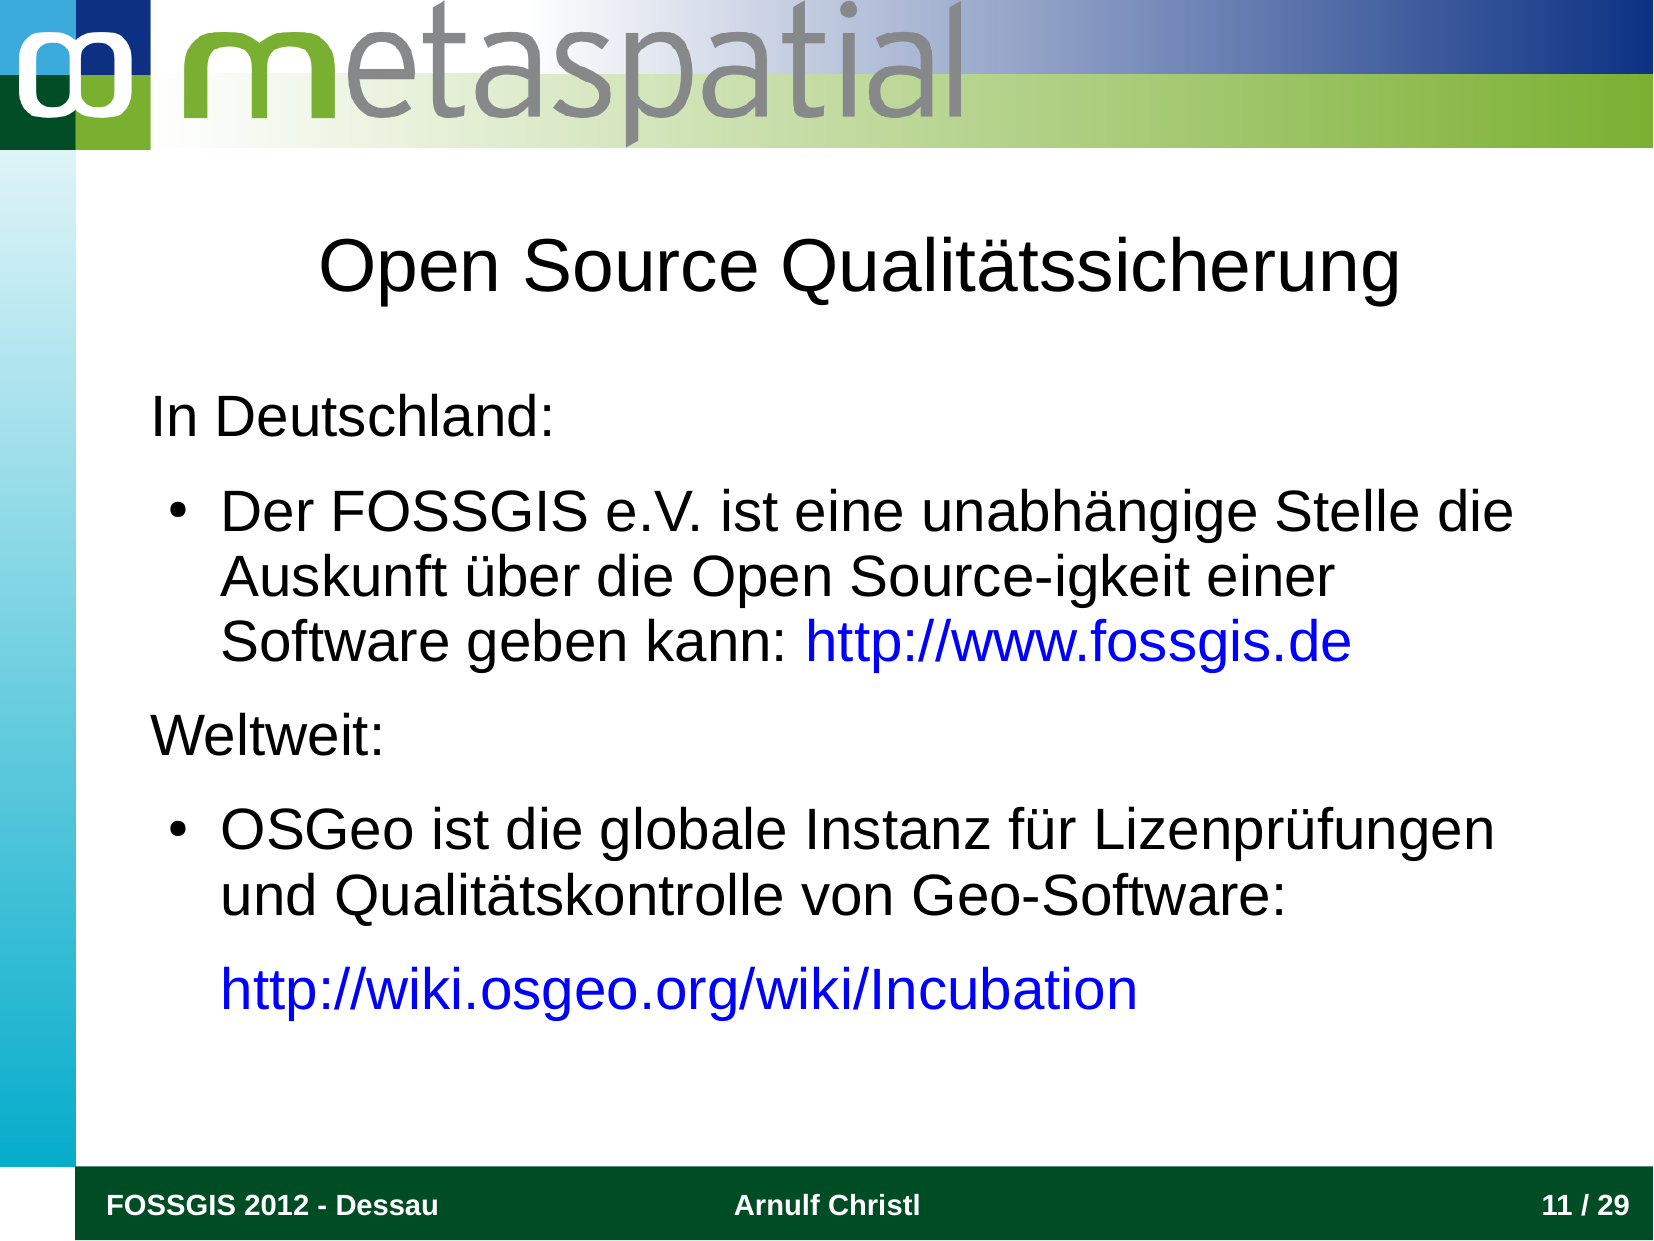

# Open Source Qualitätssicherung
In Deutschland:
Der FOSSGIS e.V. ist eine unabhängige Stelle die Auskunft über die Open Source-igkeit einer Software geben kann: http://www.fossgis.de
Weltweit:
OSGeo ist die globale Instanz für Lizenprüfungen und Qualitätskontrolle von Geo-Software:
http://wiki.osgeo.org/wiki/Incubation
FOSSGIS 2012 - Dessau
Arnulf Christl
11